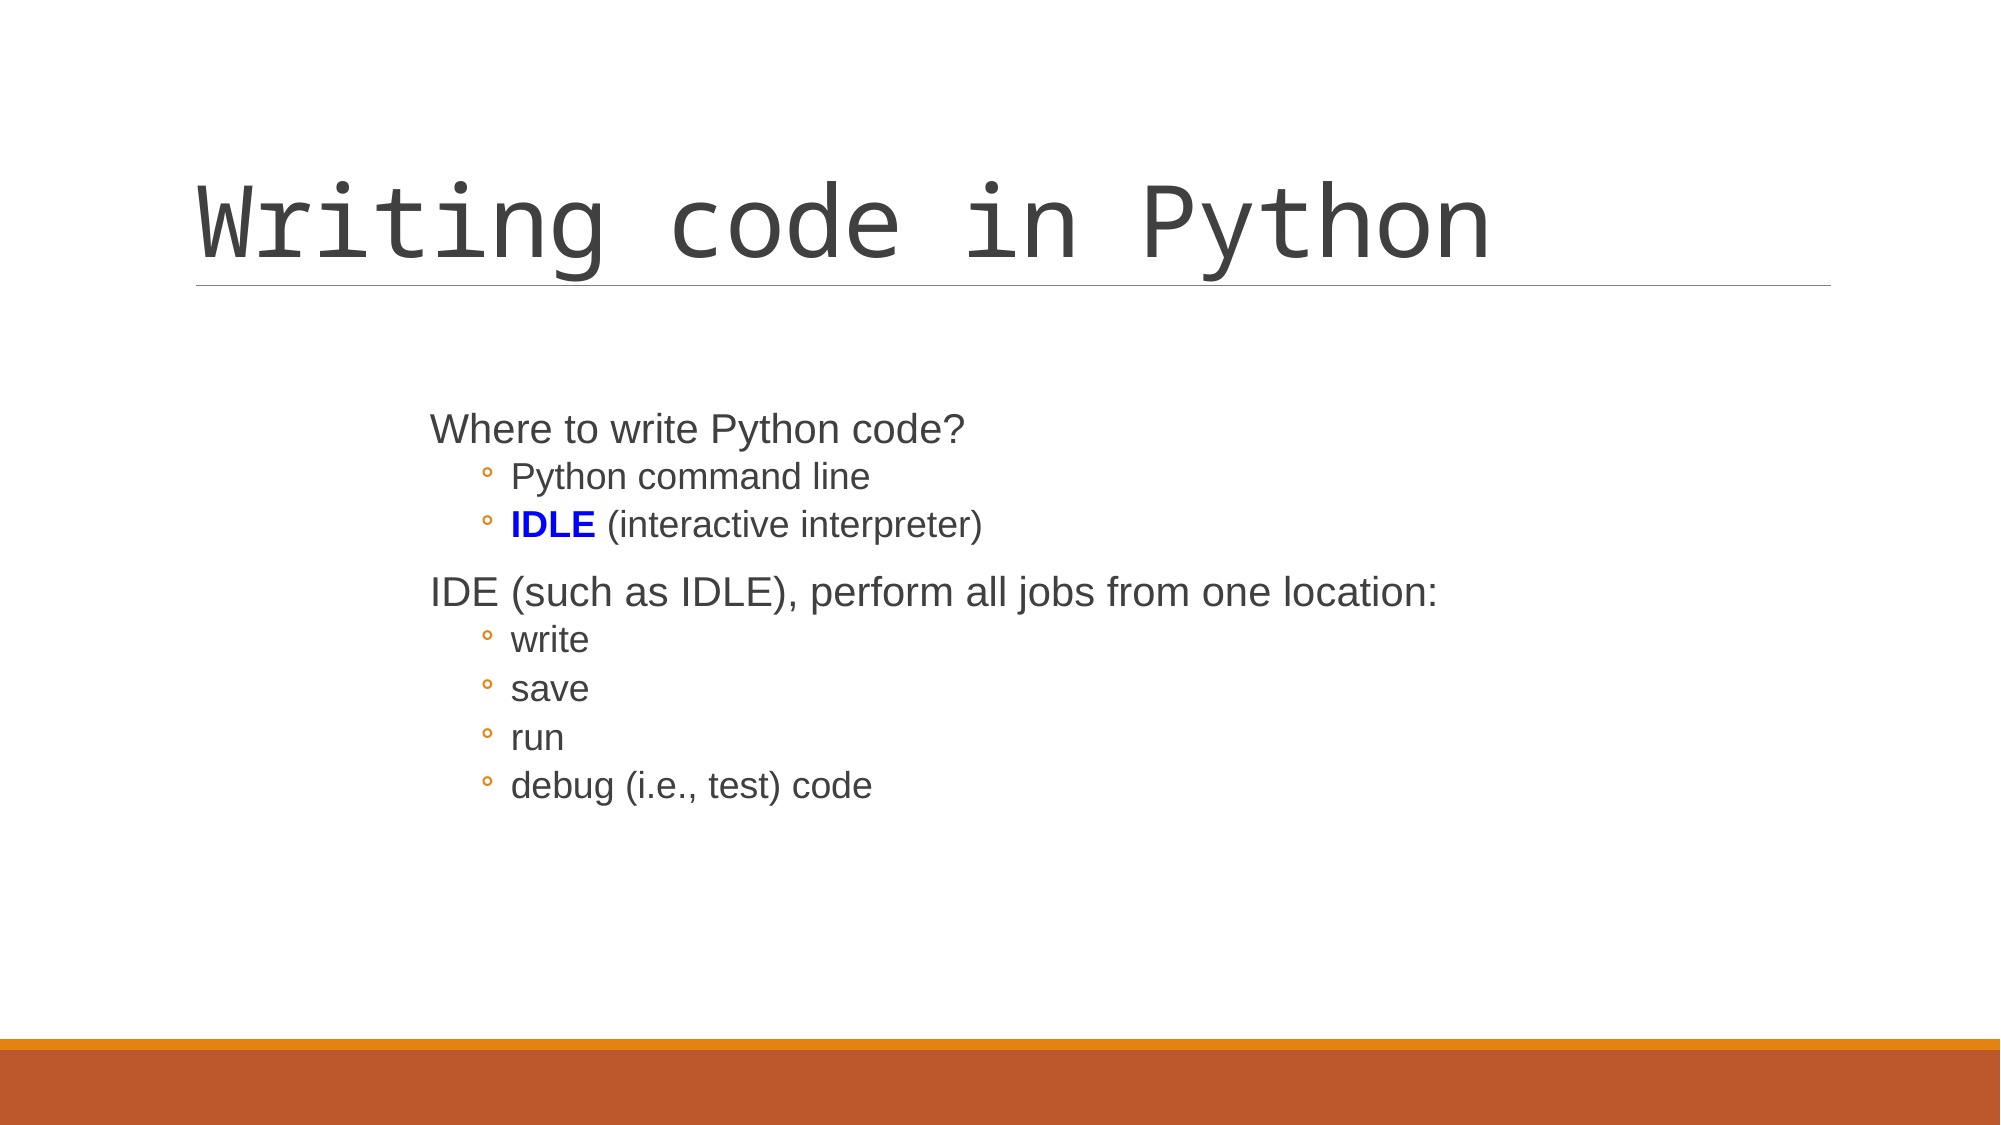

# Writing code in Python
Where to write Python code?
Python command line
IDLE (interactive interpreter)
IDE (such as IDLE), perform all jobs from one location:
write
save
run
debug (i.e., test) code